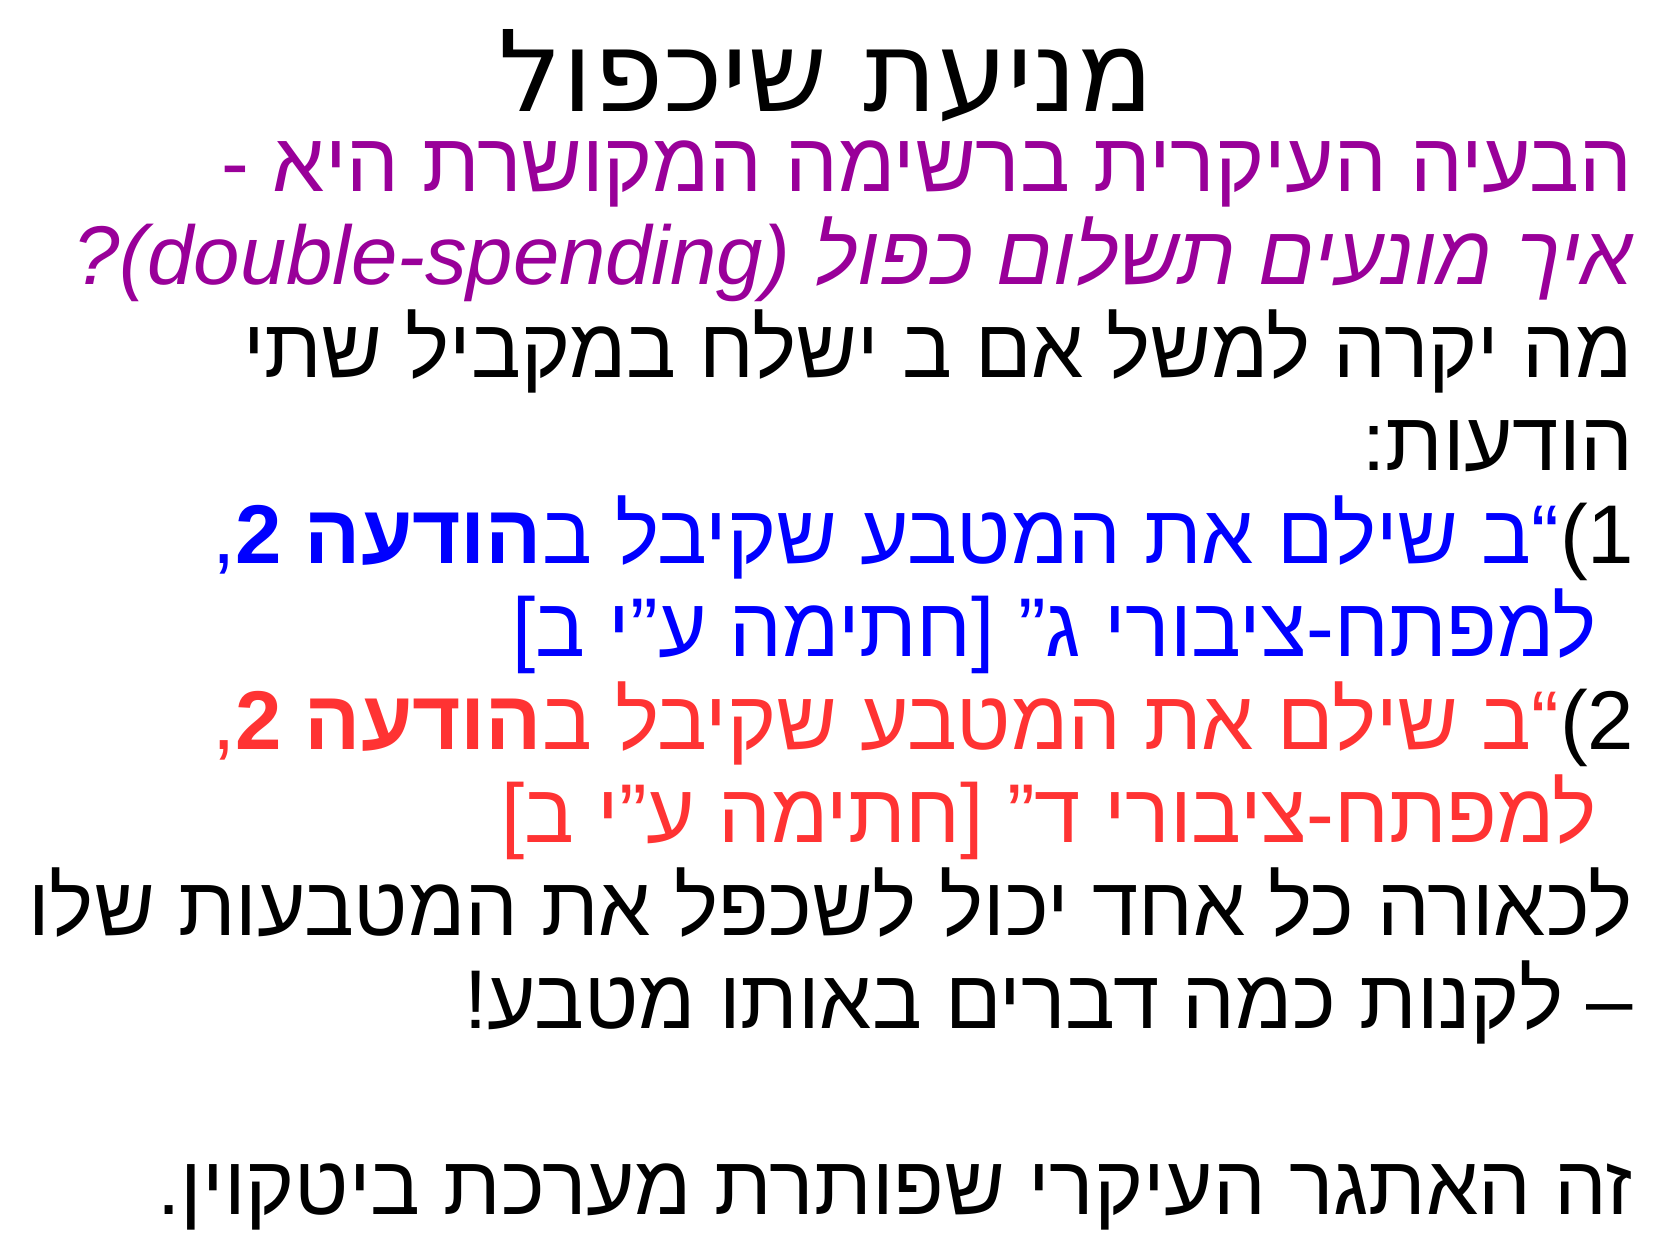

מניעת שיכפול
הבעיה העיקרית ברשימה המקושרת היא -
איך מונעים תשלום כפול (double-spending)?
מה יקרה למשל אם ב ישלח במקביל שתי הודעות:
“ב שילם את המטבע שקיבל בהודעה 2, למפתח-ציבורי ג” [חתימה ע”י ב]
“ב שילם את המטבע שקיבל בהודעה 2, למפתח-ציבורי ד” [חתימה ע”י ב]
לכאורה כל אחד יכול לשכפל את המטבעות שלו – לקנות כמה דברים באותו מטבע!
זה האתגר העיקרי שפותרת מערכת ביטקוין.